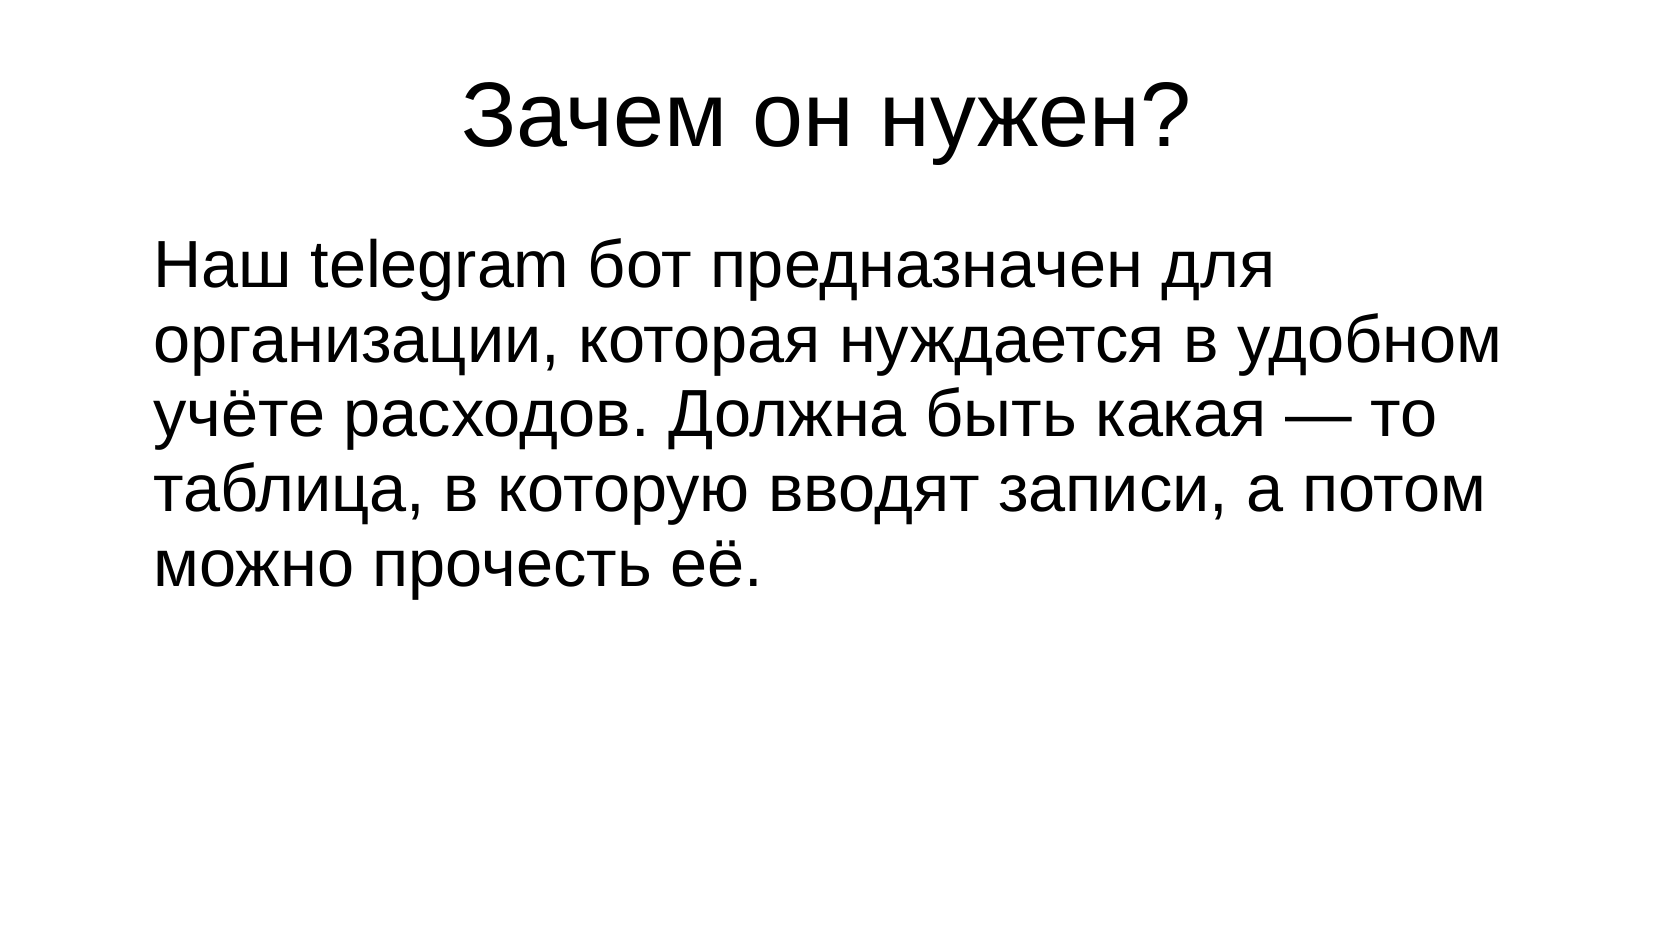

# Зачем он нужен?
Наш telegram бот предназначен для организации, которая нуждается в удобном учёте расходов. Должна быть какая — то таблица, в которую вводят записи, а потом можно прочесть её.